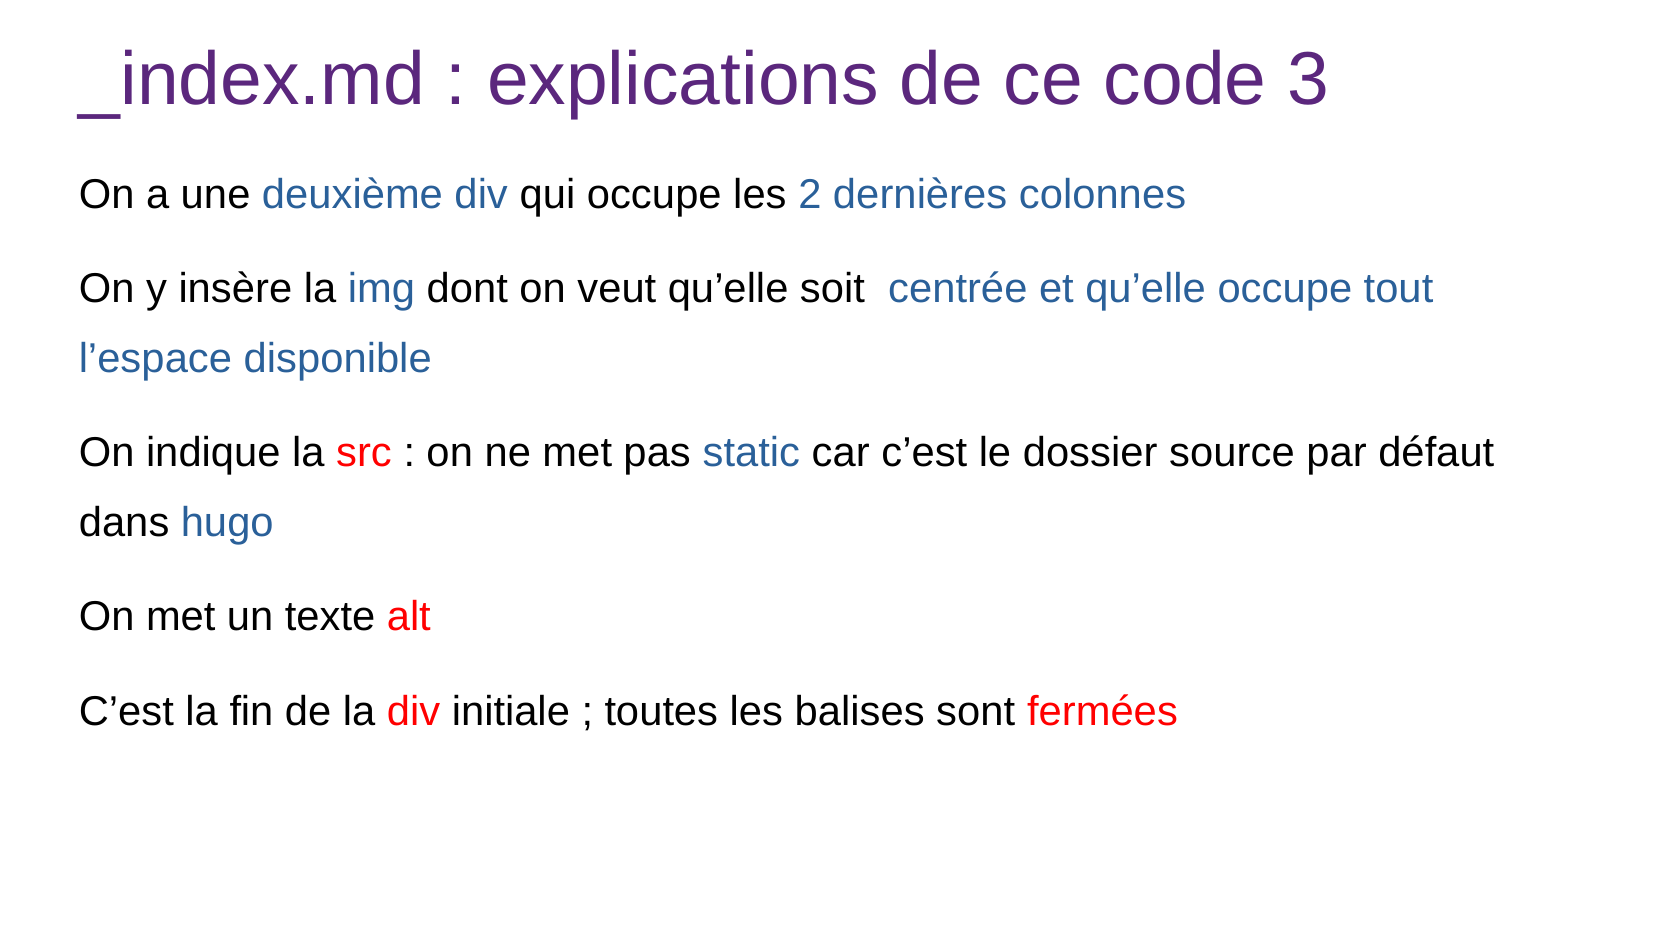

# _index.md : explications de ce code 3
On a une deuxième div qui occupe les 2 dernières colonnes
On y insère la img dont on veut qu’elle soit centrée et qu’elle occupe tout l’espace disponible
On indique la src : on ne met pas static car c’est le dossier source par défaut dans hugo
On met un texte alt
C’est la fin de la div initiale ; toutes les balises sont fermées